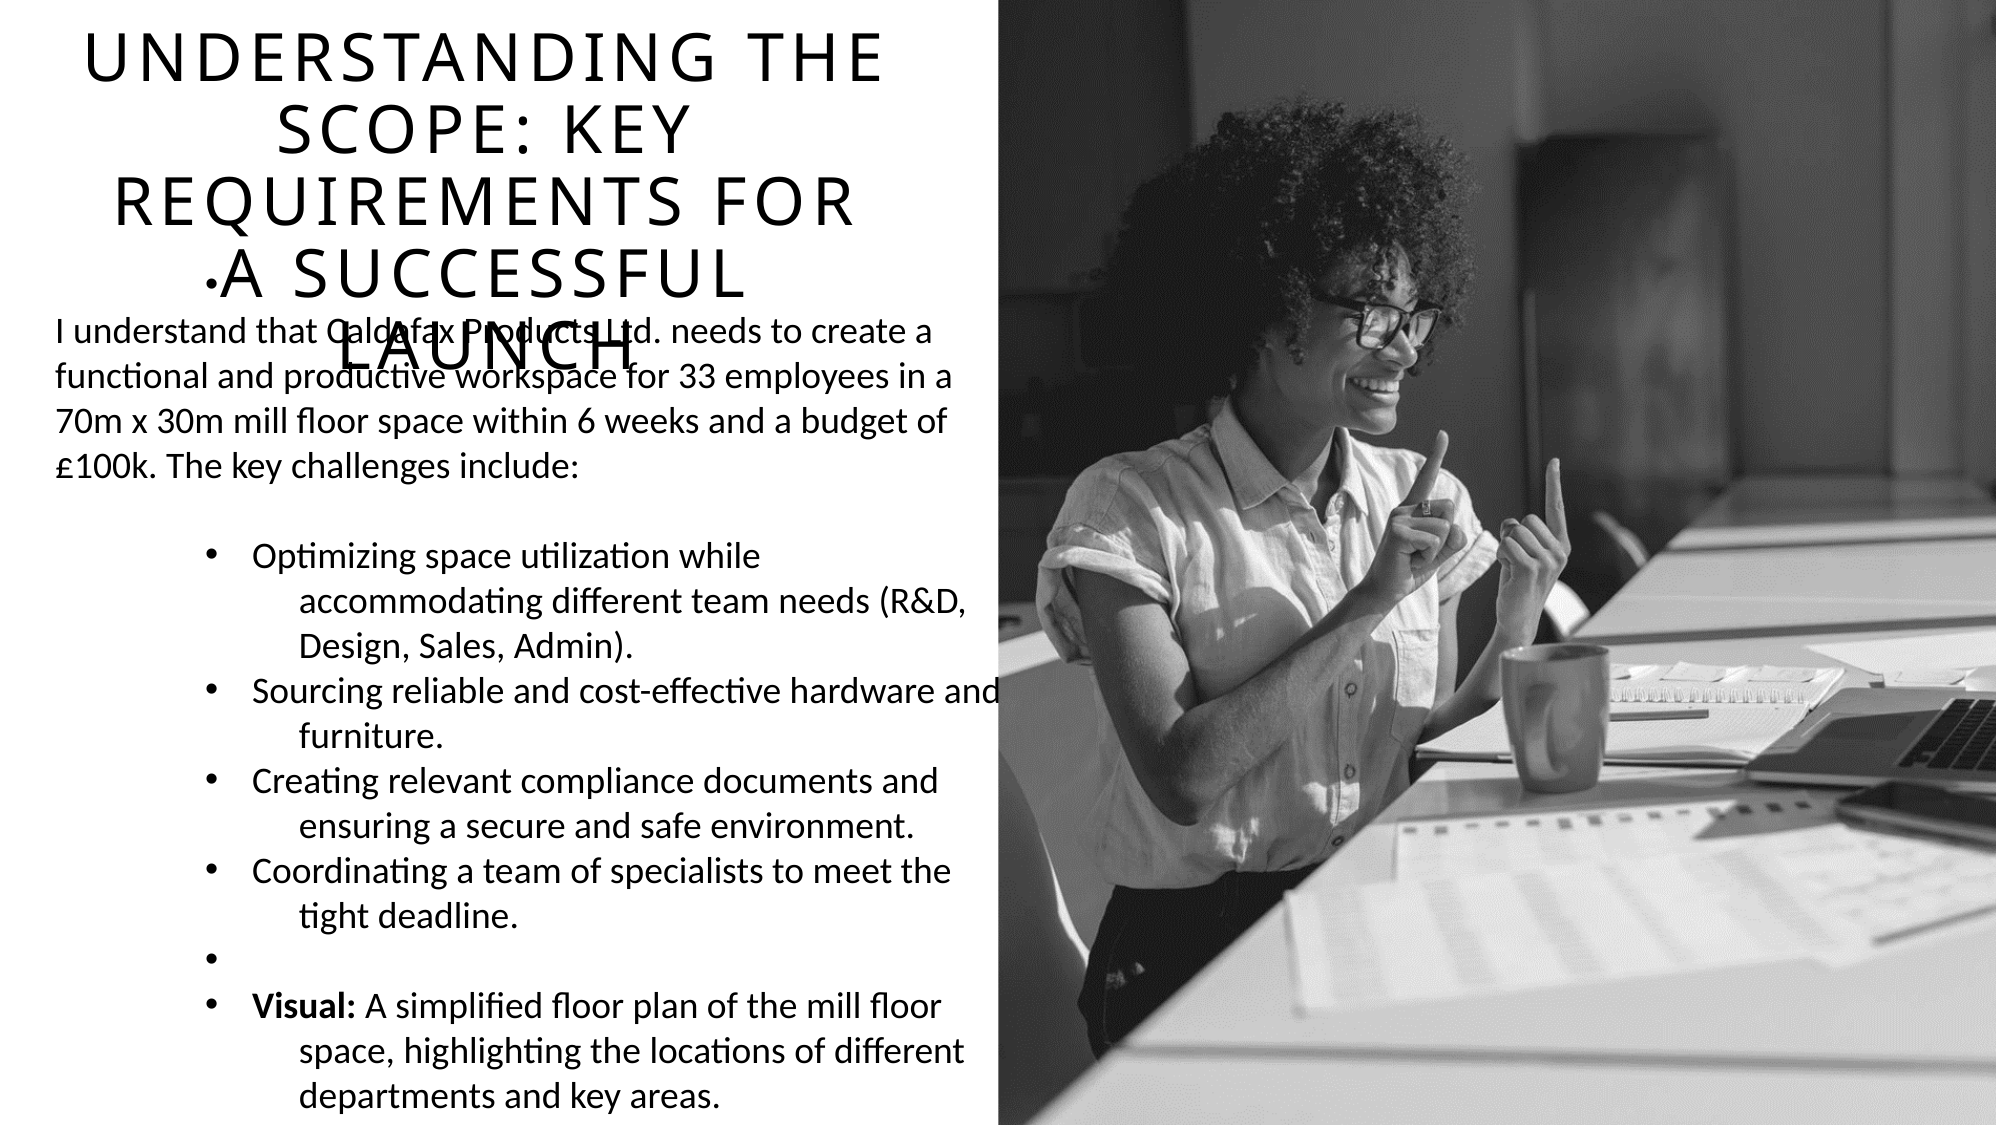

# Understanding the Scope: Key Requirements for a Successful Launch
I understand that Caldafax Products Ltd. needs to create a functional and productive workspace for 33 employees in a 70m x 30m mill floor space within 6 weeks and a budget of £100k. The key challenges include:
Optimizing space utilization while accommodating different team needs (R&D, Design, Sales, Admin).
Sourcing reliable and cost-effective hardware and furniture.
Creating relevant compliance documents and ensuring a secure and safe environment.
Coordinating a team of specialists to meet the tight deadline.
Visual: A simplified floor plan of the mill floor space, highlighting the locations of different departments and key areas.